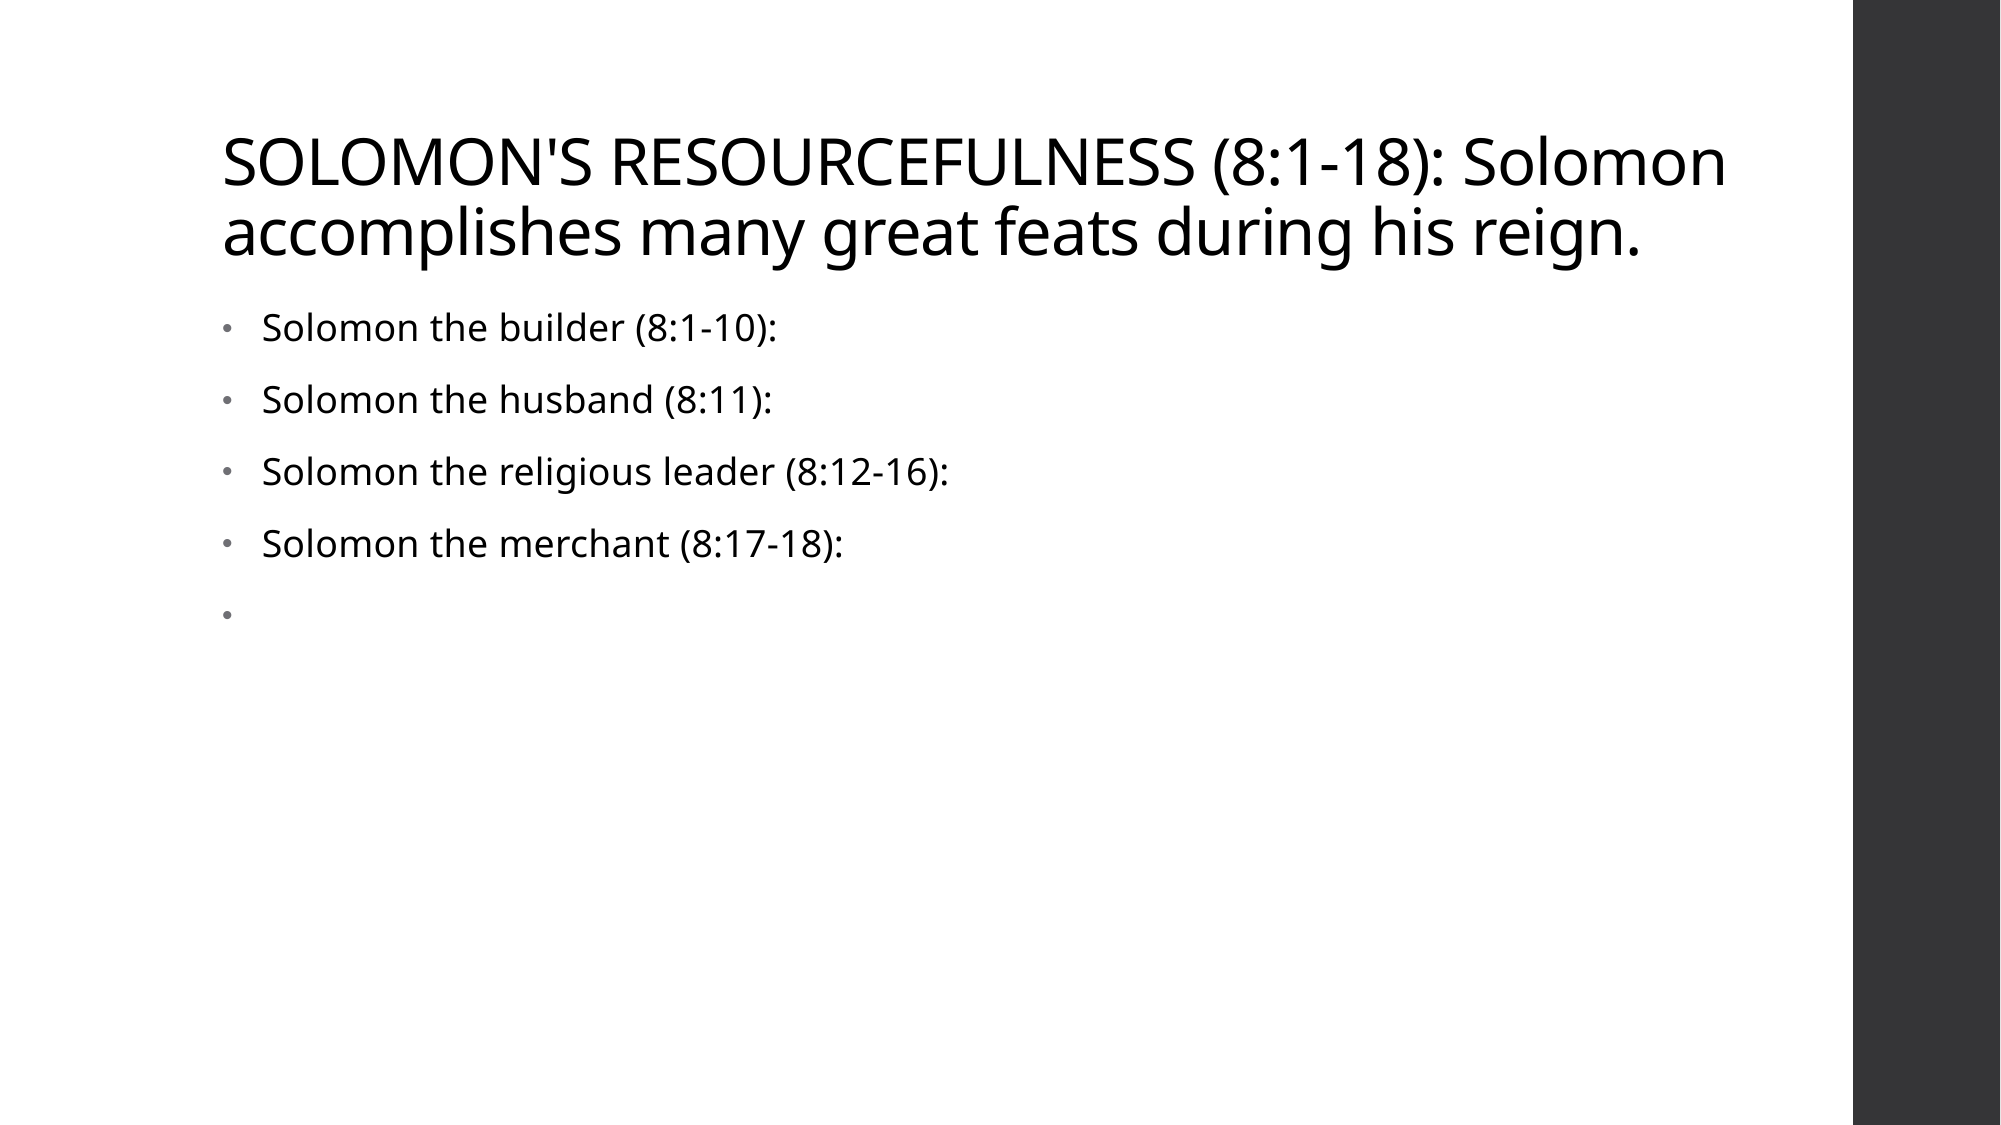

# SOLOMON'S RESOURCEFULNESS (8:1-18): Solomon accomplishes many great feats during his reign.
 Solomon the builder (8:1-10):
 Solomon the husband (8:11):
 Solomon the religious leader (8:12-16):
 Solomon the merchant (8:17-18):